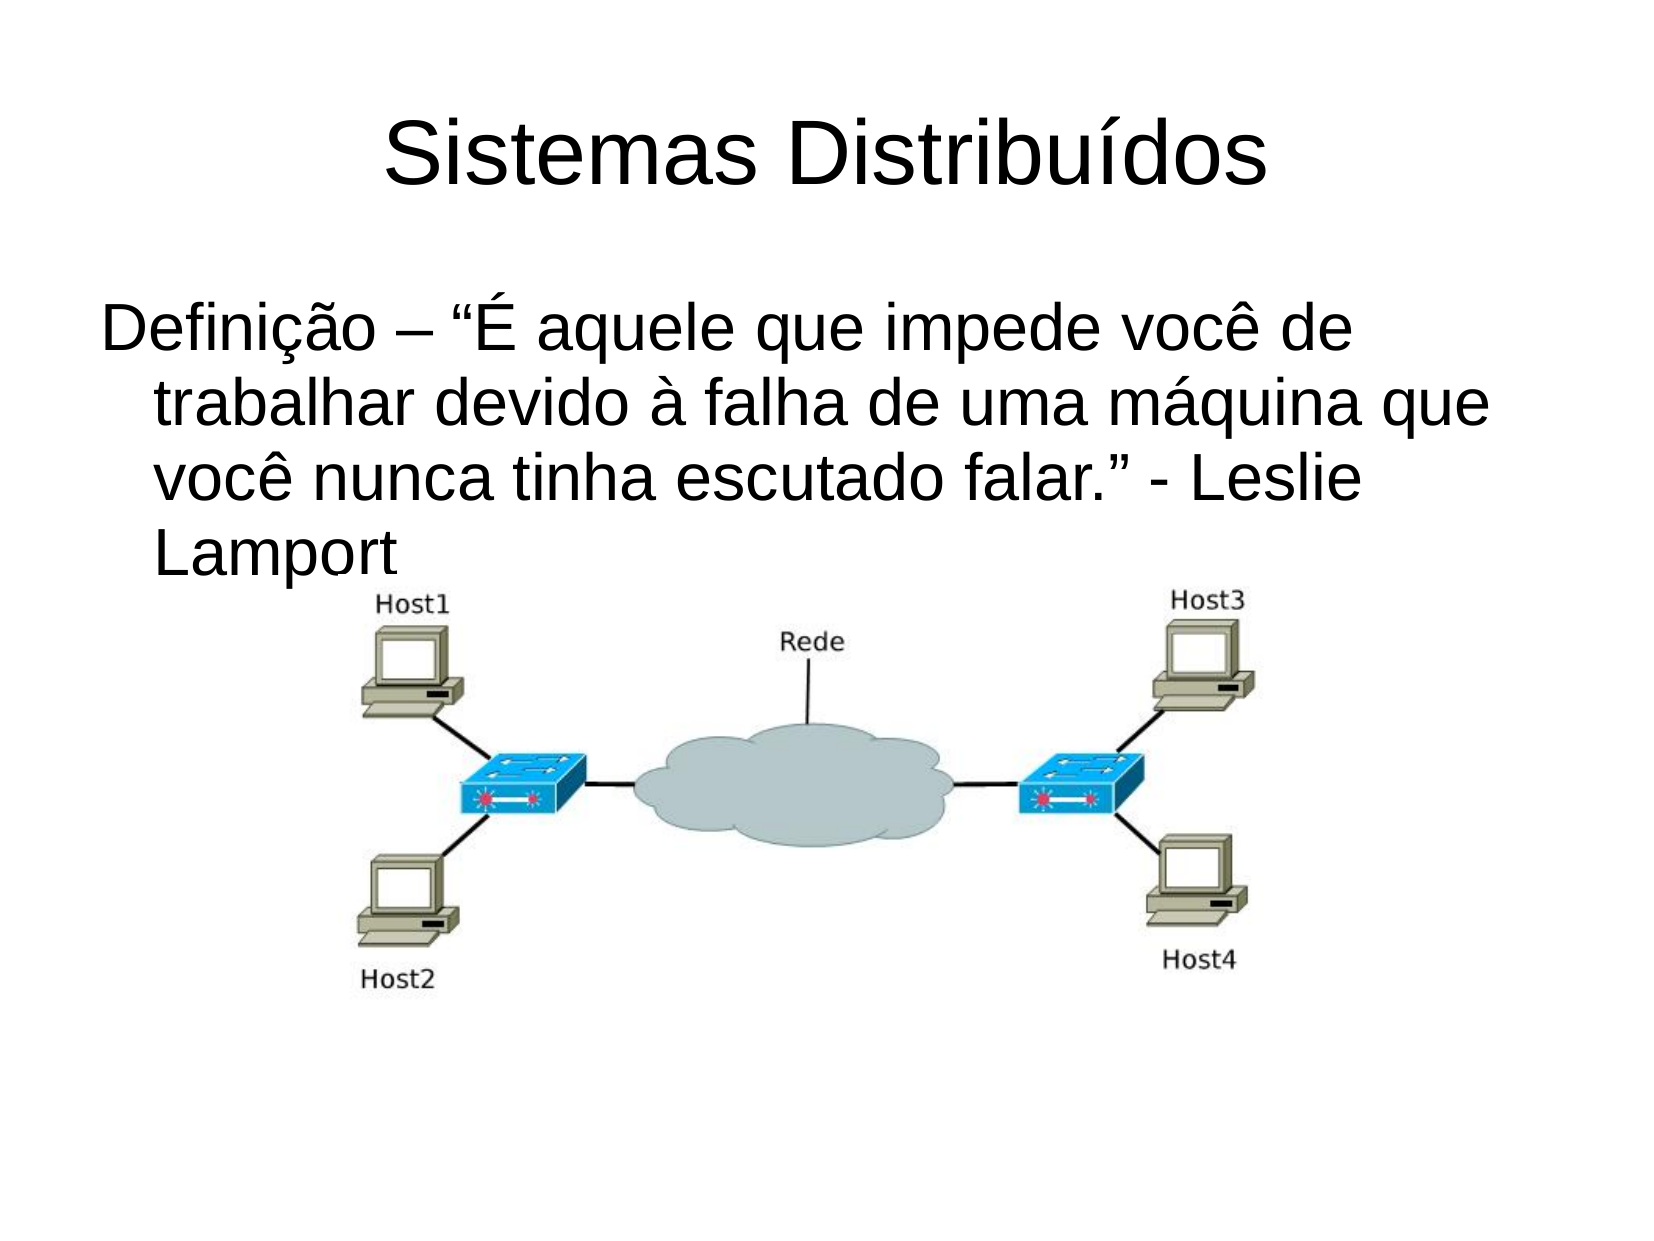

# Sistemas Distribuídos
Definição – “É aquele que impede você de trabalhar devido à falha de uma máquina que você nunca tinha escutado falar.” - Leslie Lamport